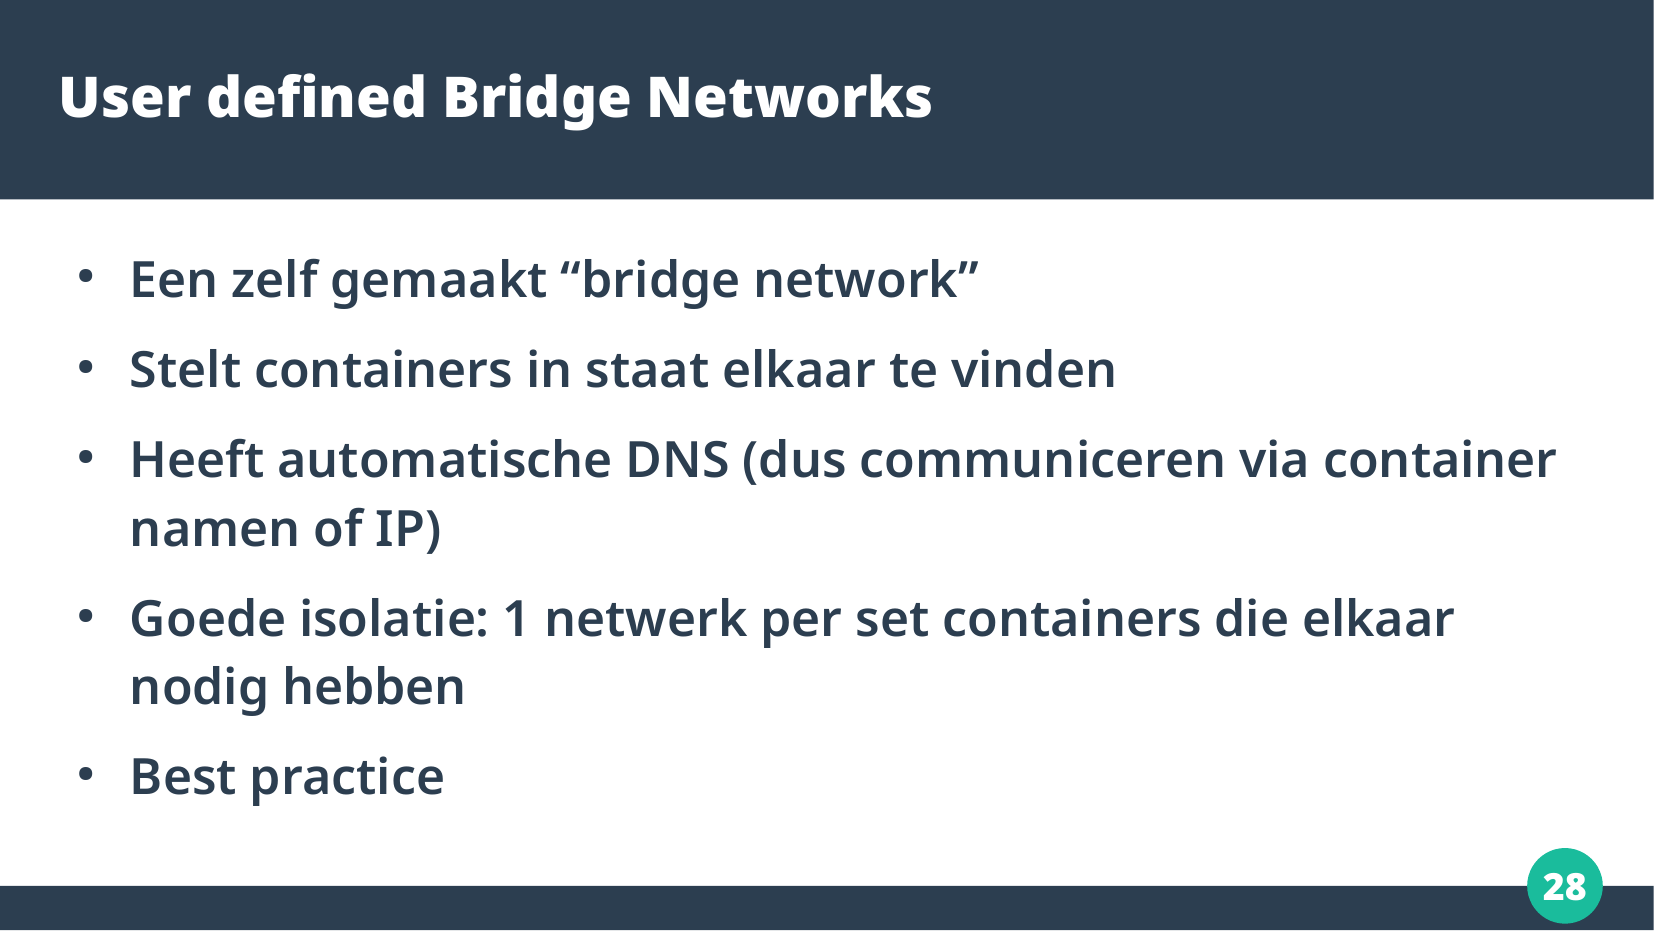

# User defined Bridge Networks
Een zelf gemaakt “bridge network”
Stelt containers in staat elkaar te vinden
Heeft automatische DNS (dus communiceren via container namen of IP)
Goede isolatie: 1 netwerk per set containers die elkaar nodig hebben
Best practice